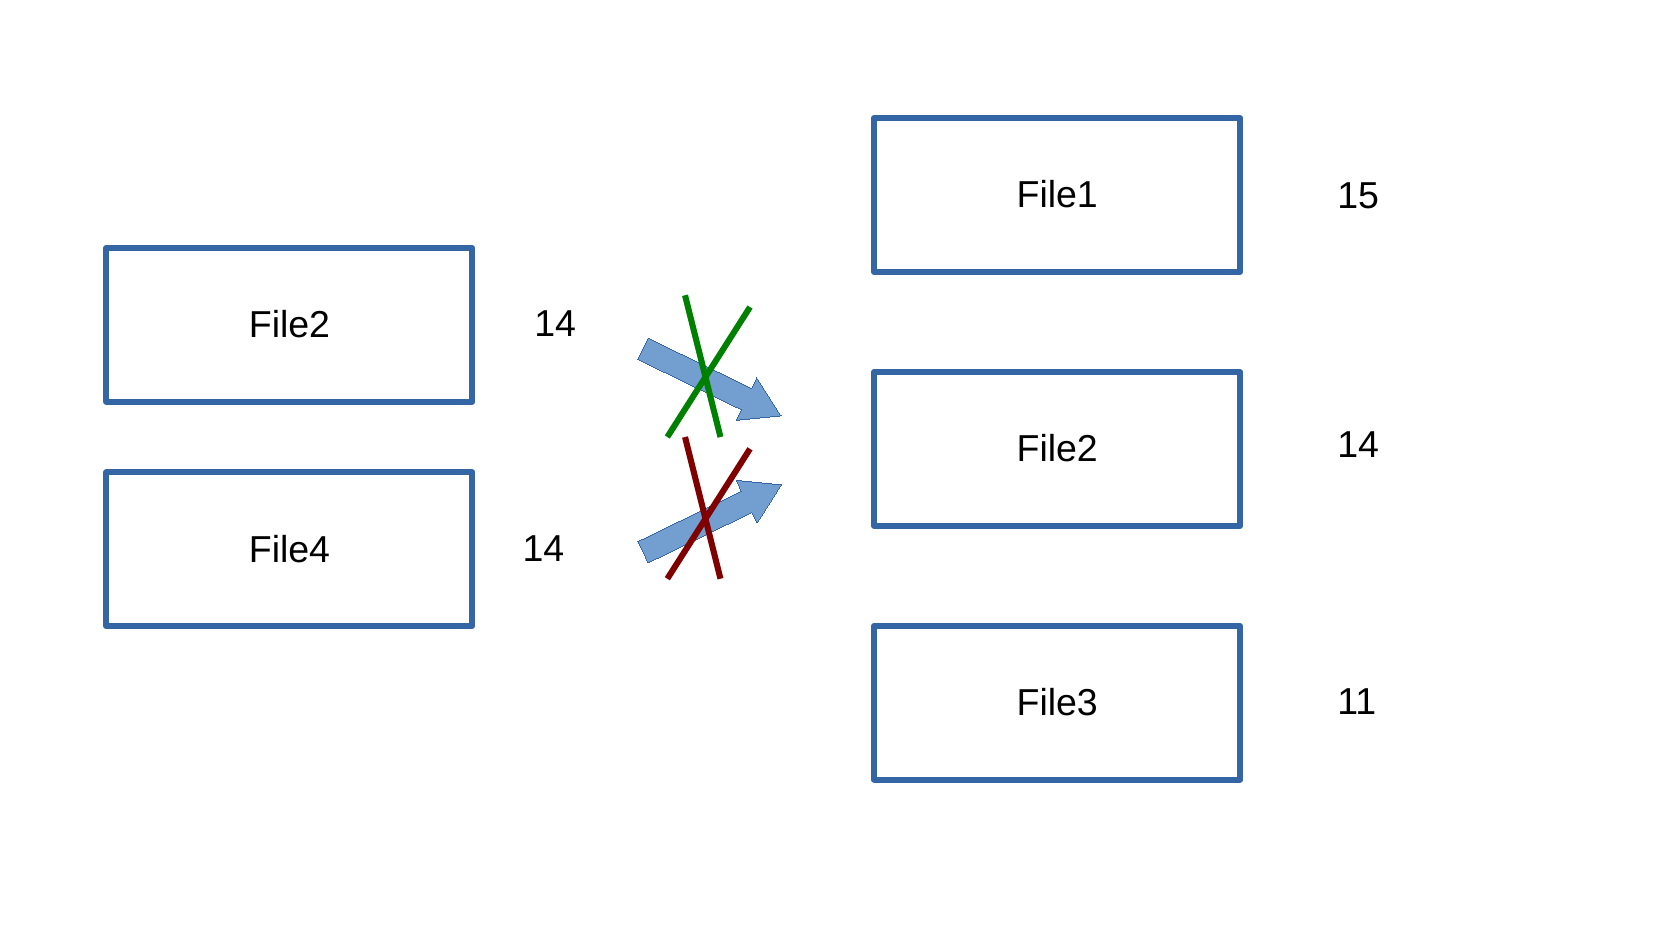

File1
15
File2
14
File2
14
File4
14
File3
11